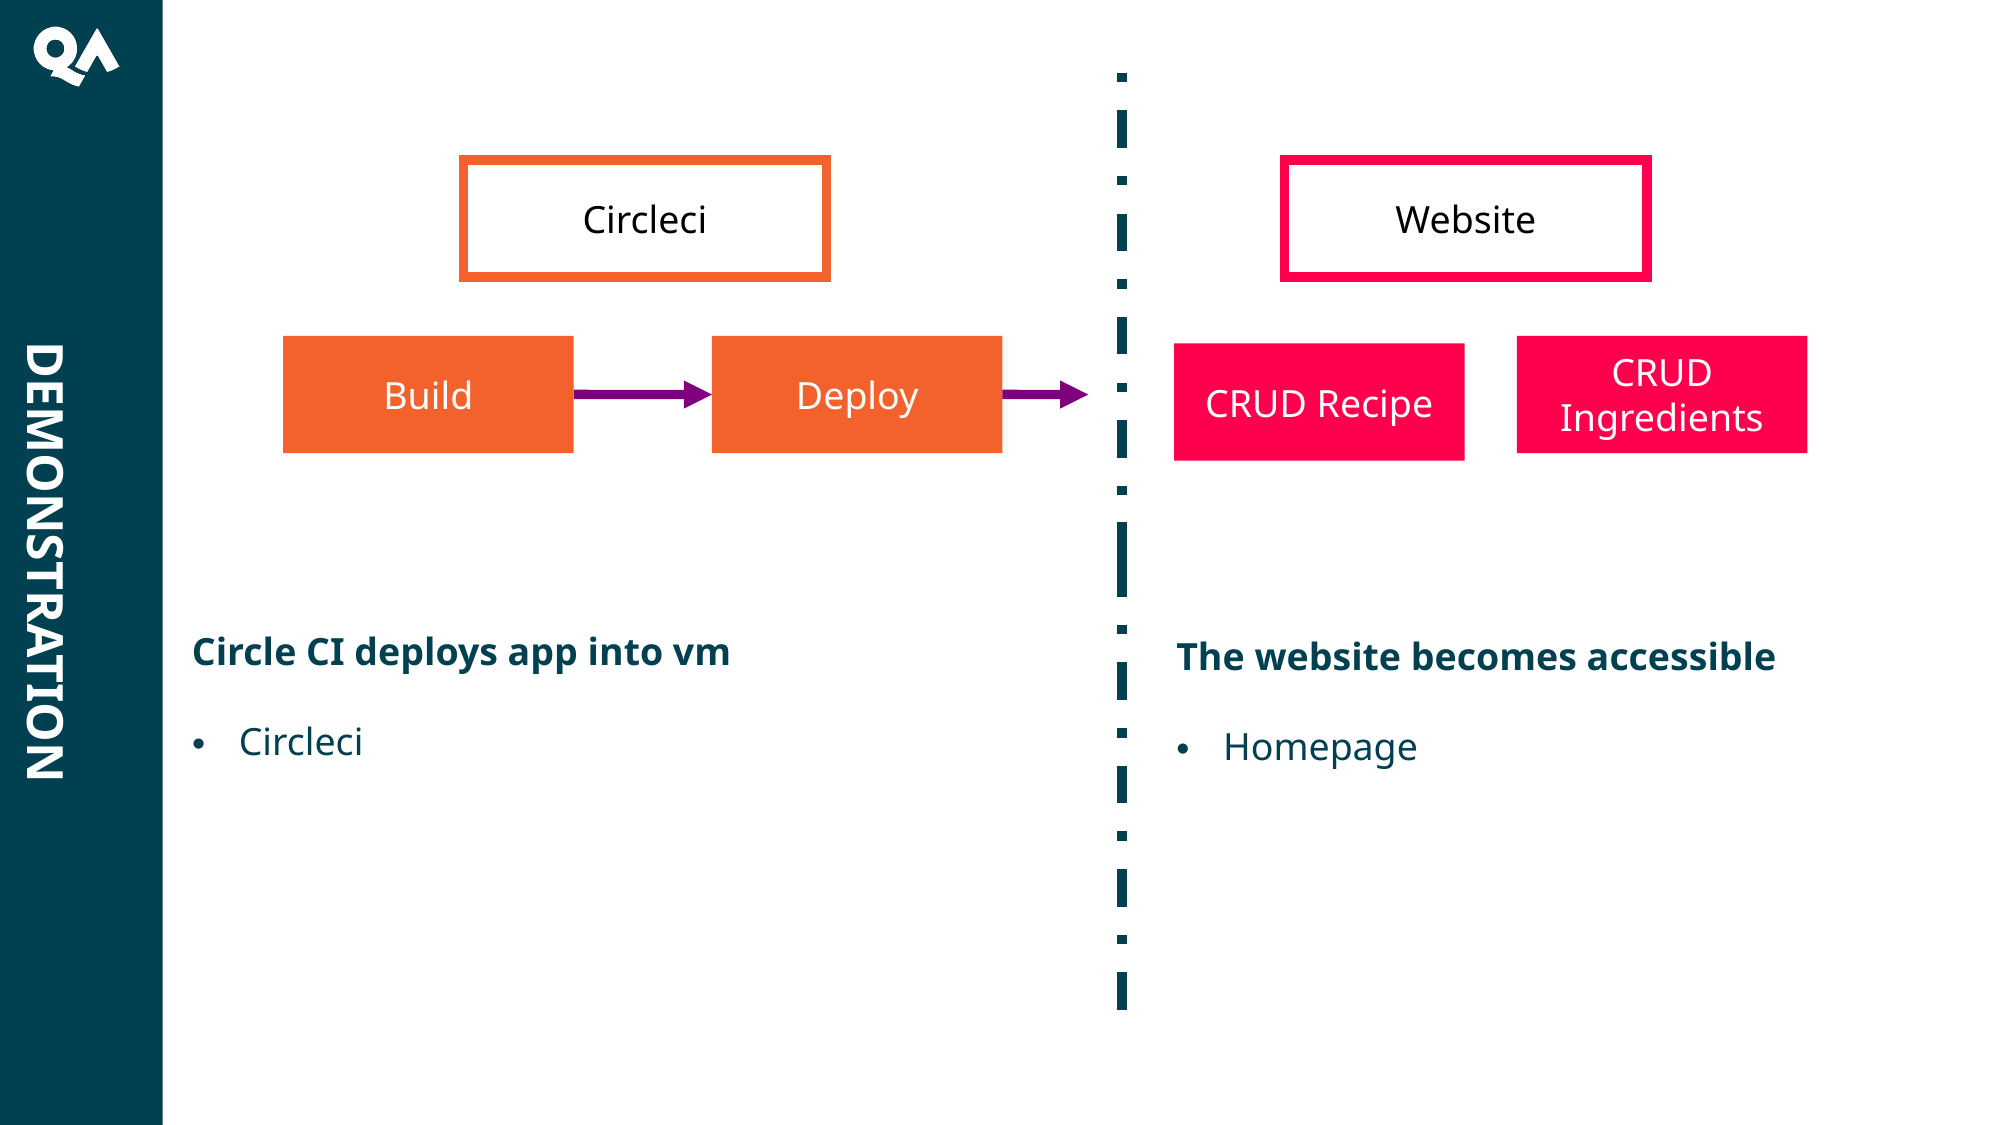

# Demonstration
Circleci
Website
Build
Deploy
CRUD Ingredients
CRUD Recipe
Circle CI deploys app into vm
Circleci
The website becomes accessible
Homepage